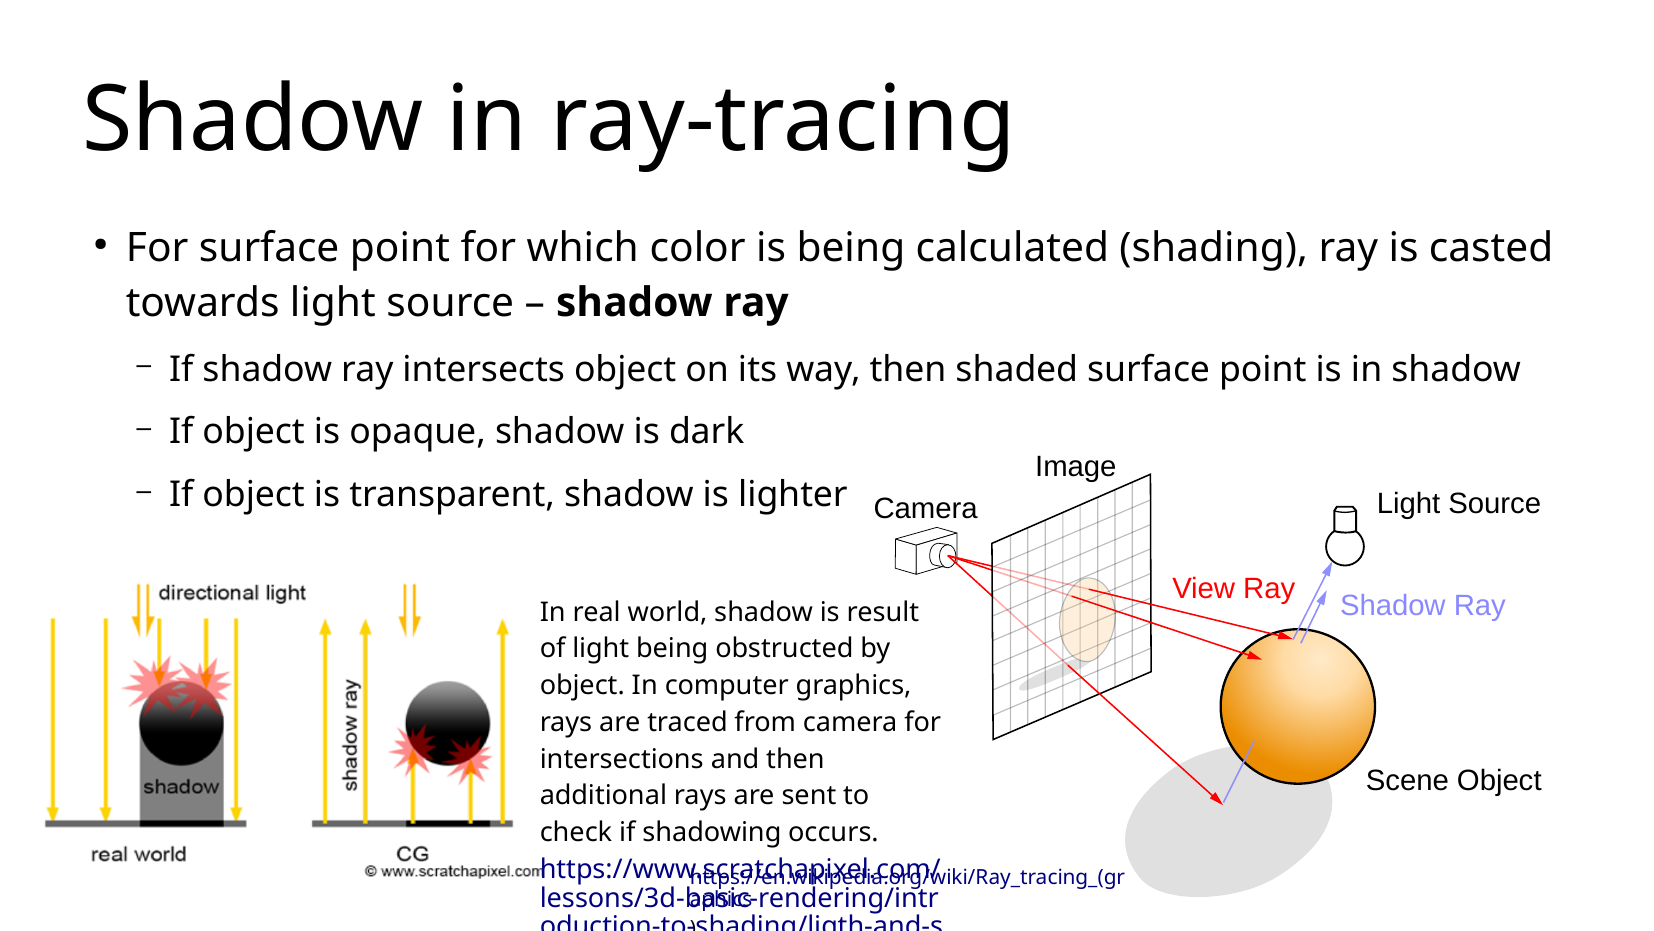

# Shadow in ray-tracing
For surface point for which color is being calculated (shading), ray is casted towards light source – shadow ray
If shadow ray intersects object on its way, then shaded surface point is in shadow
If object is opaque, shadow is dark
If object is transparent, shadow is lighter
In real world, shadow is result of light being obstructed by object. In computer graphics, rays are traced from camera for intersections and then additional rays are sent to check if shadowing occurs. https://www.scratchapixel.com/lessons/3d-basic-rendering/introduction-to-shading/ligth-and-shadows
https://en.wikipedia.org/wiki/Ray_tracing_(graphics)